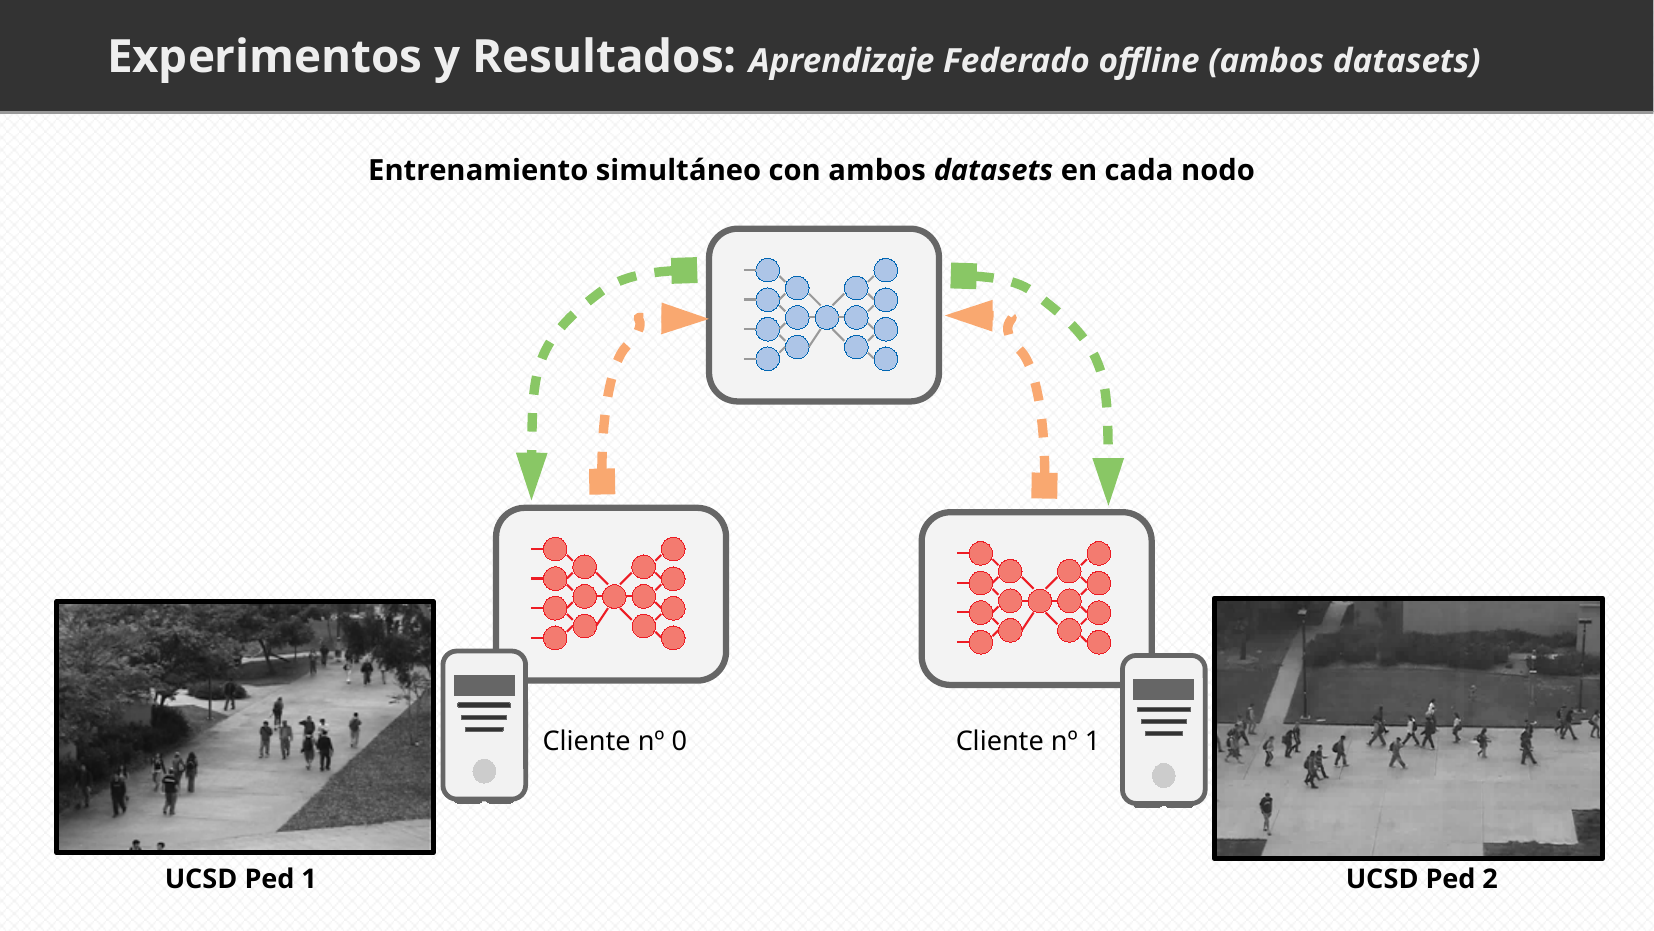

Experimentos y Resultados: Aprendizaje Federado offline (ambos datasets)
Entrenamiento simultáneo con ambos datasets en cada nodo
Cliente nº 0
Cliente nº 1
UCSD Ped 1
UCSD Ped 2